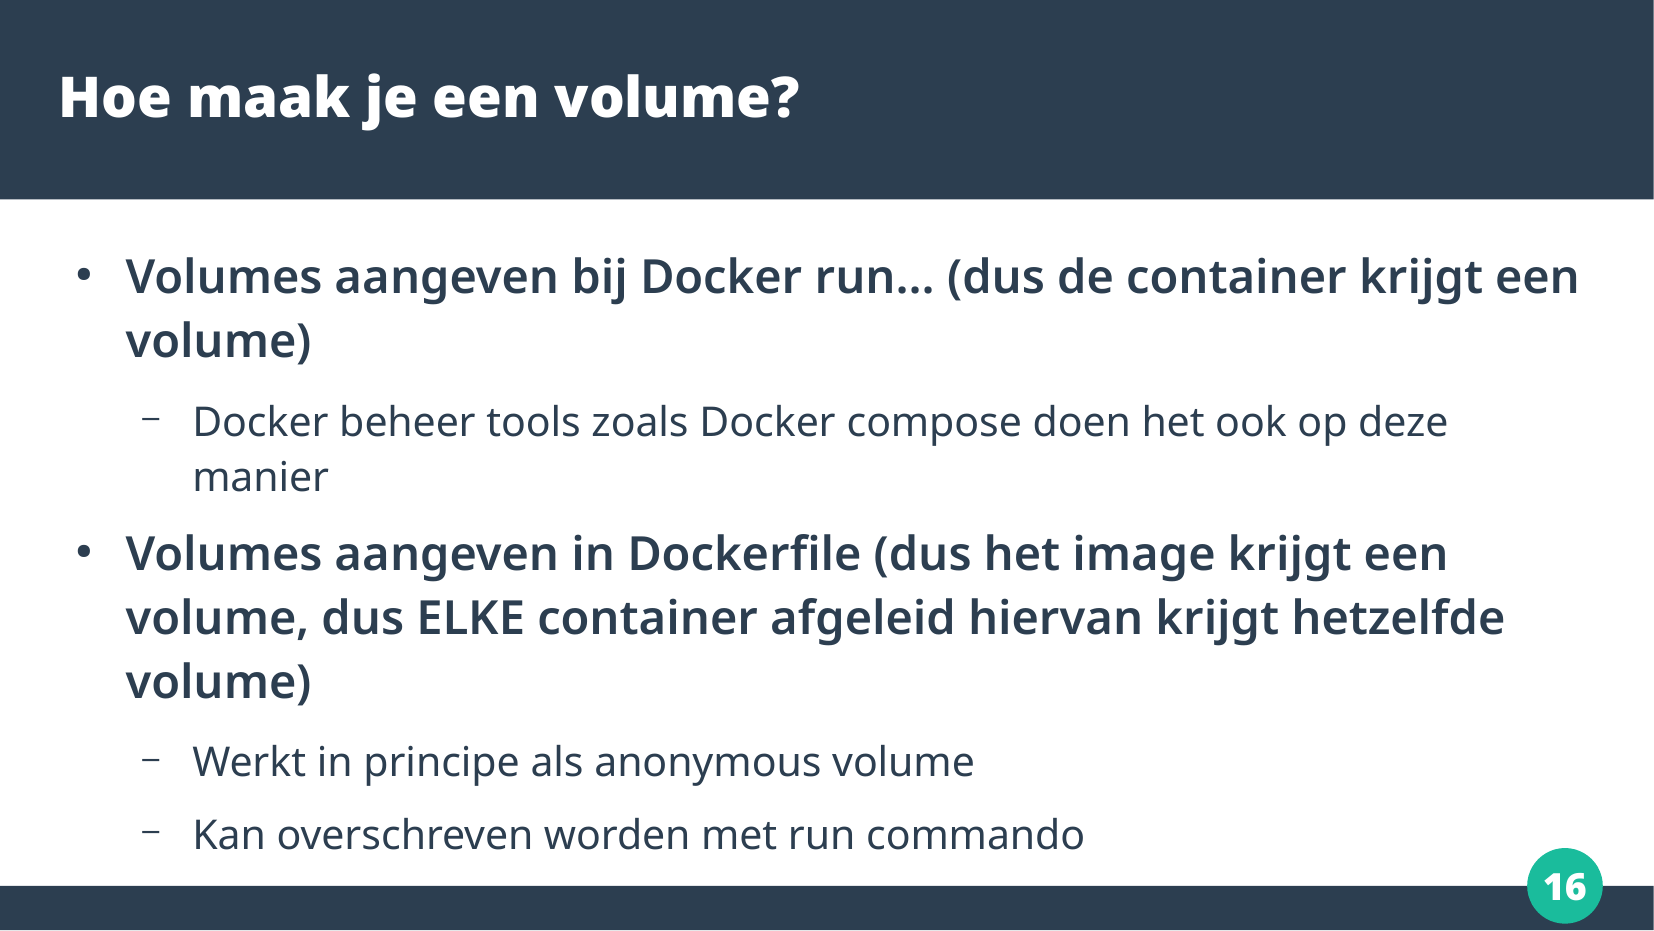

# Hoe maak je een volume?
Volumes aangeven bij Docker run… (dus de container krijgt een volume)
Docker beheer tools zoals Docker compose doen het ook op deze manier
Volumes aangeven in Dockerfile (dus het image krijgt een volume, dus ELKE container afgeleid hiervan krijgt hetzelfde volume)
Werkt in principe als anonymous volume
Kan overschreven worden met run commando